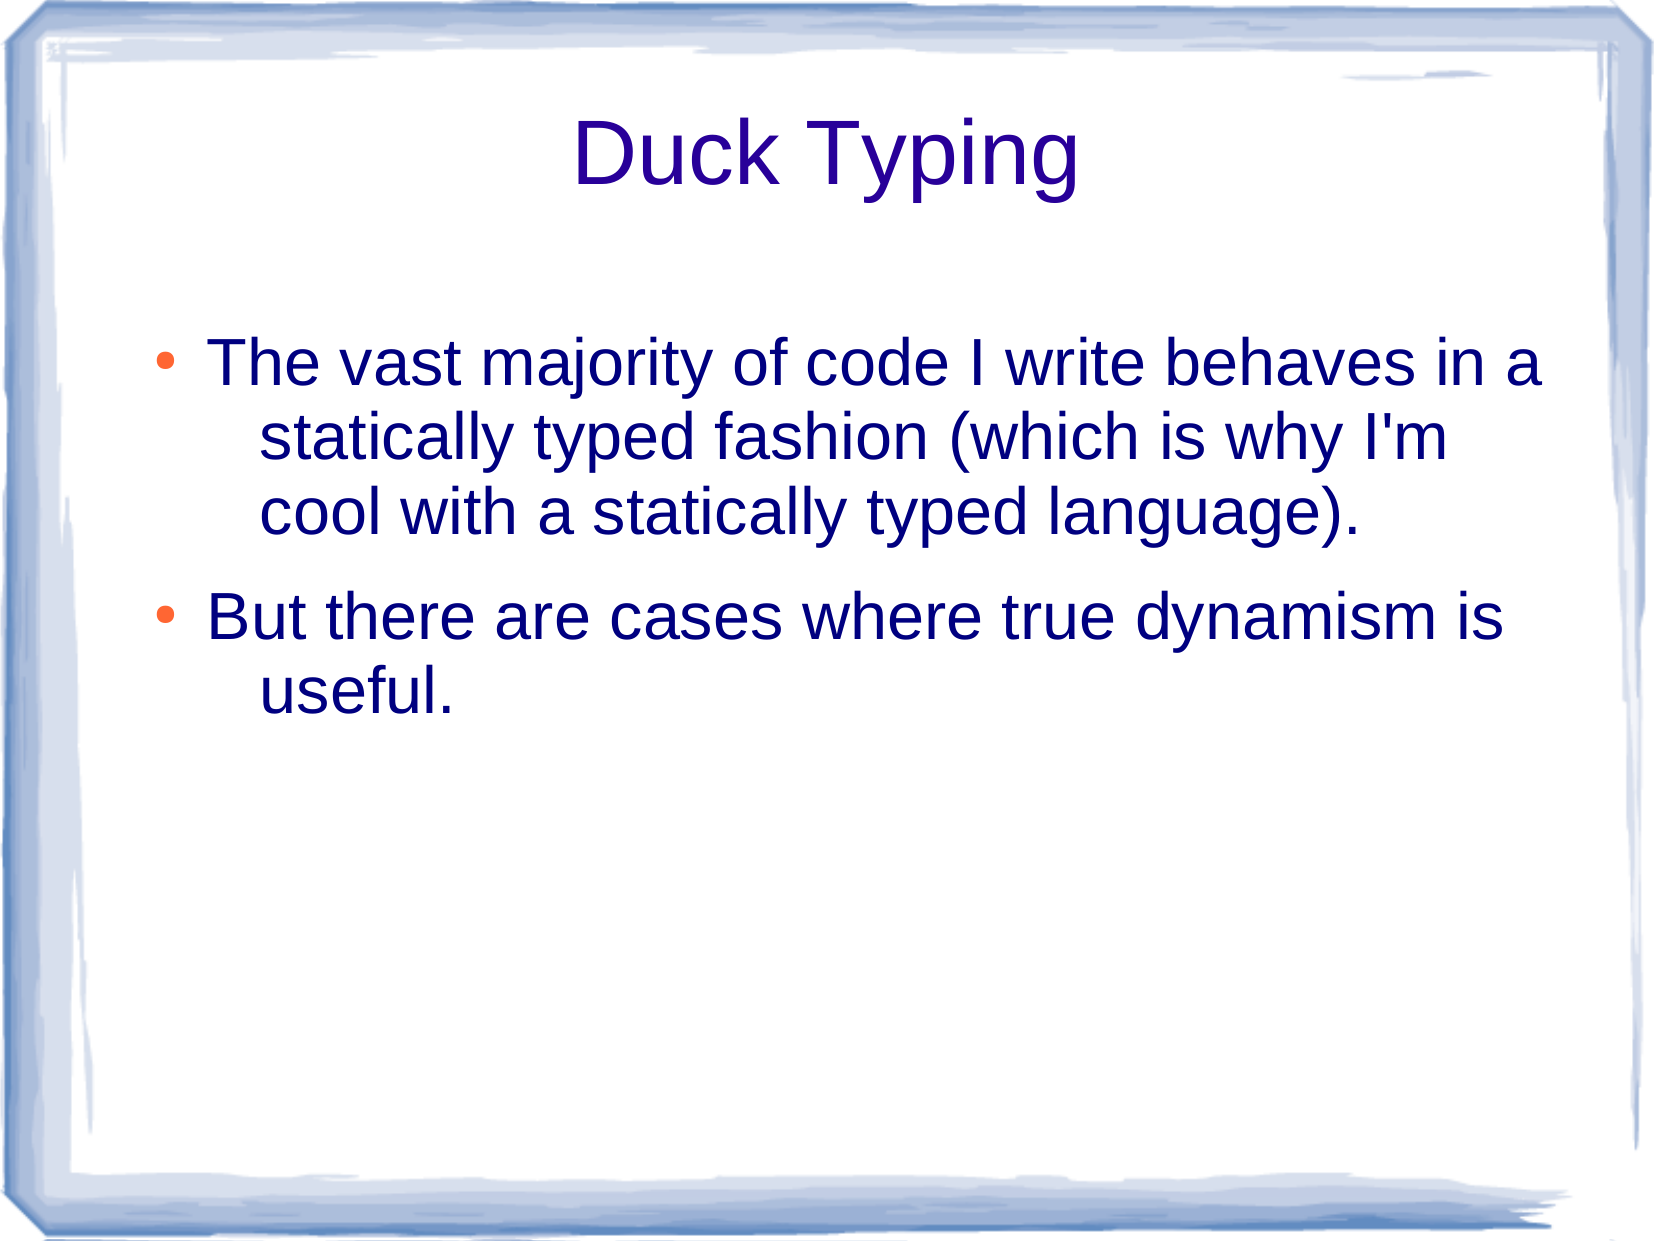

# Duck Typing
The vast majority of code I write behaves in a statically typed fashion (which is why I'm cool with a statically typed language).
But there are cases where true dynamism is useful.